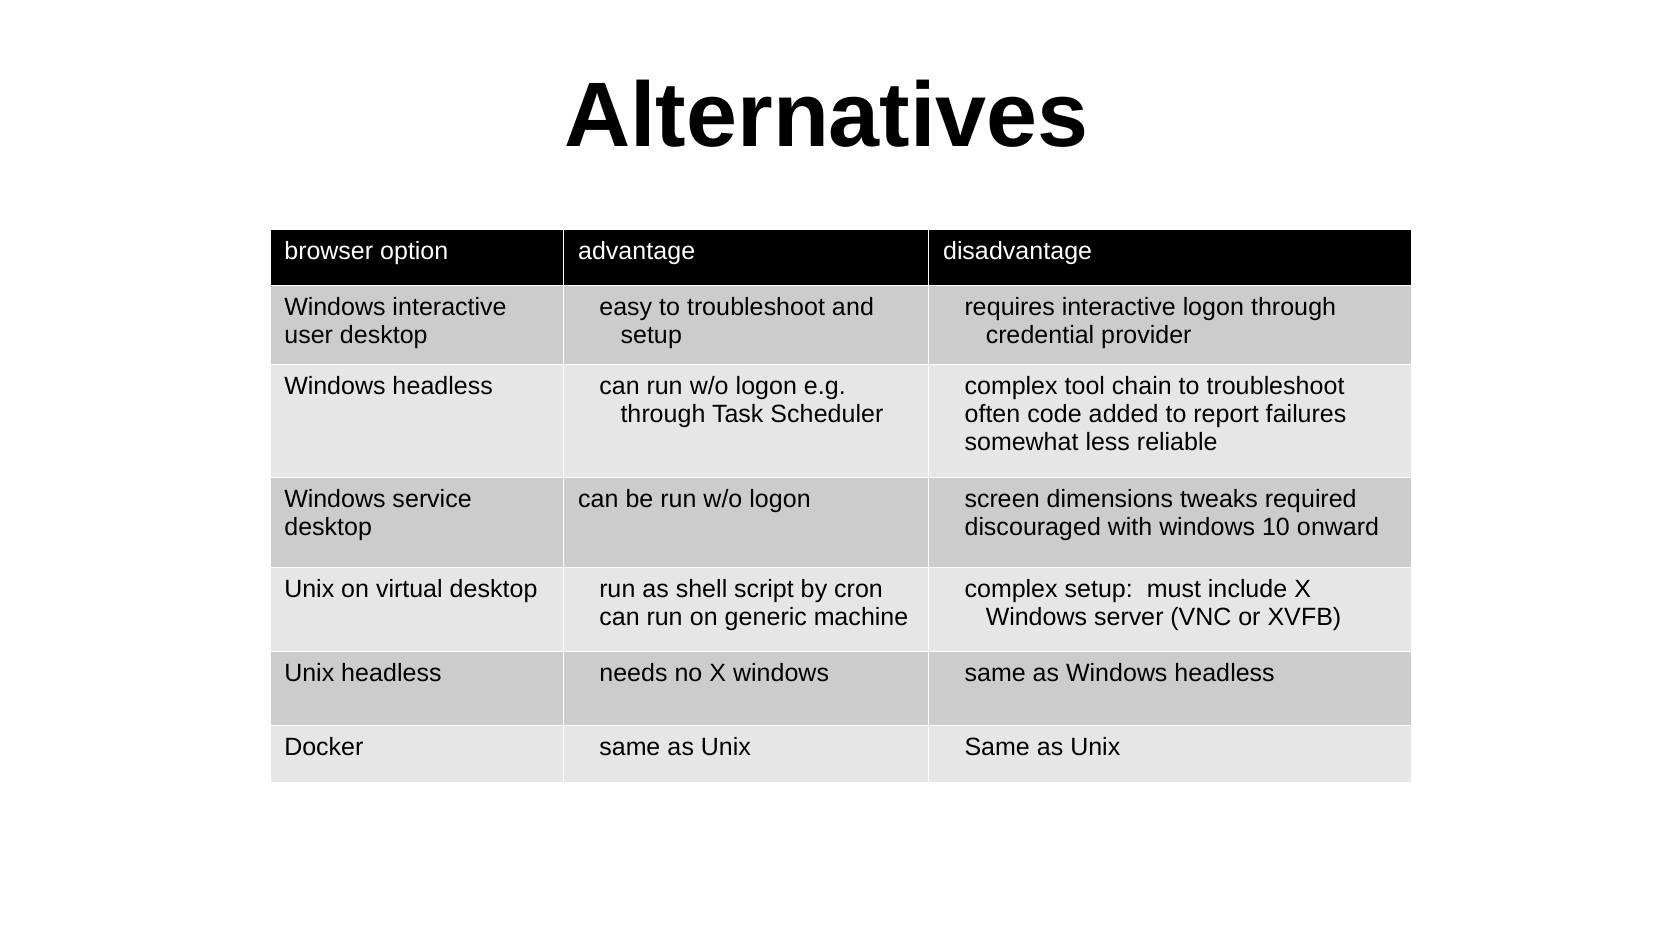

# Alternatives
| browser option | advantage | disadvantage |
| --- | --- | --- |
| Windows interactive user desktop | easy to troubleshoot and setup | requires interactive logon through credential provider |
| Windows headless | can run w/o logon e.g. through Task Scheduler | complex tool chain to troubleshoot often code added to report failures somewhat less reliable |
| Windows service desktop | can be run w/o logon | screen dimensions tweaks required discouraged with windows 10 onward |
| Unix on virtual desktop | run as shell script by cron can run on generic machine | complex setup: must include X Windows server (VNC or XVFB) |
| Unix headless | needs no X windows | same as Windows headless |
| Docker | same as Unix | Same as Unix |